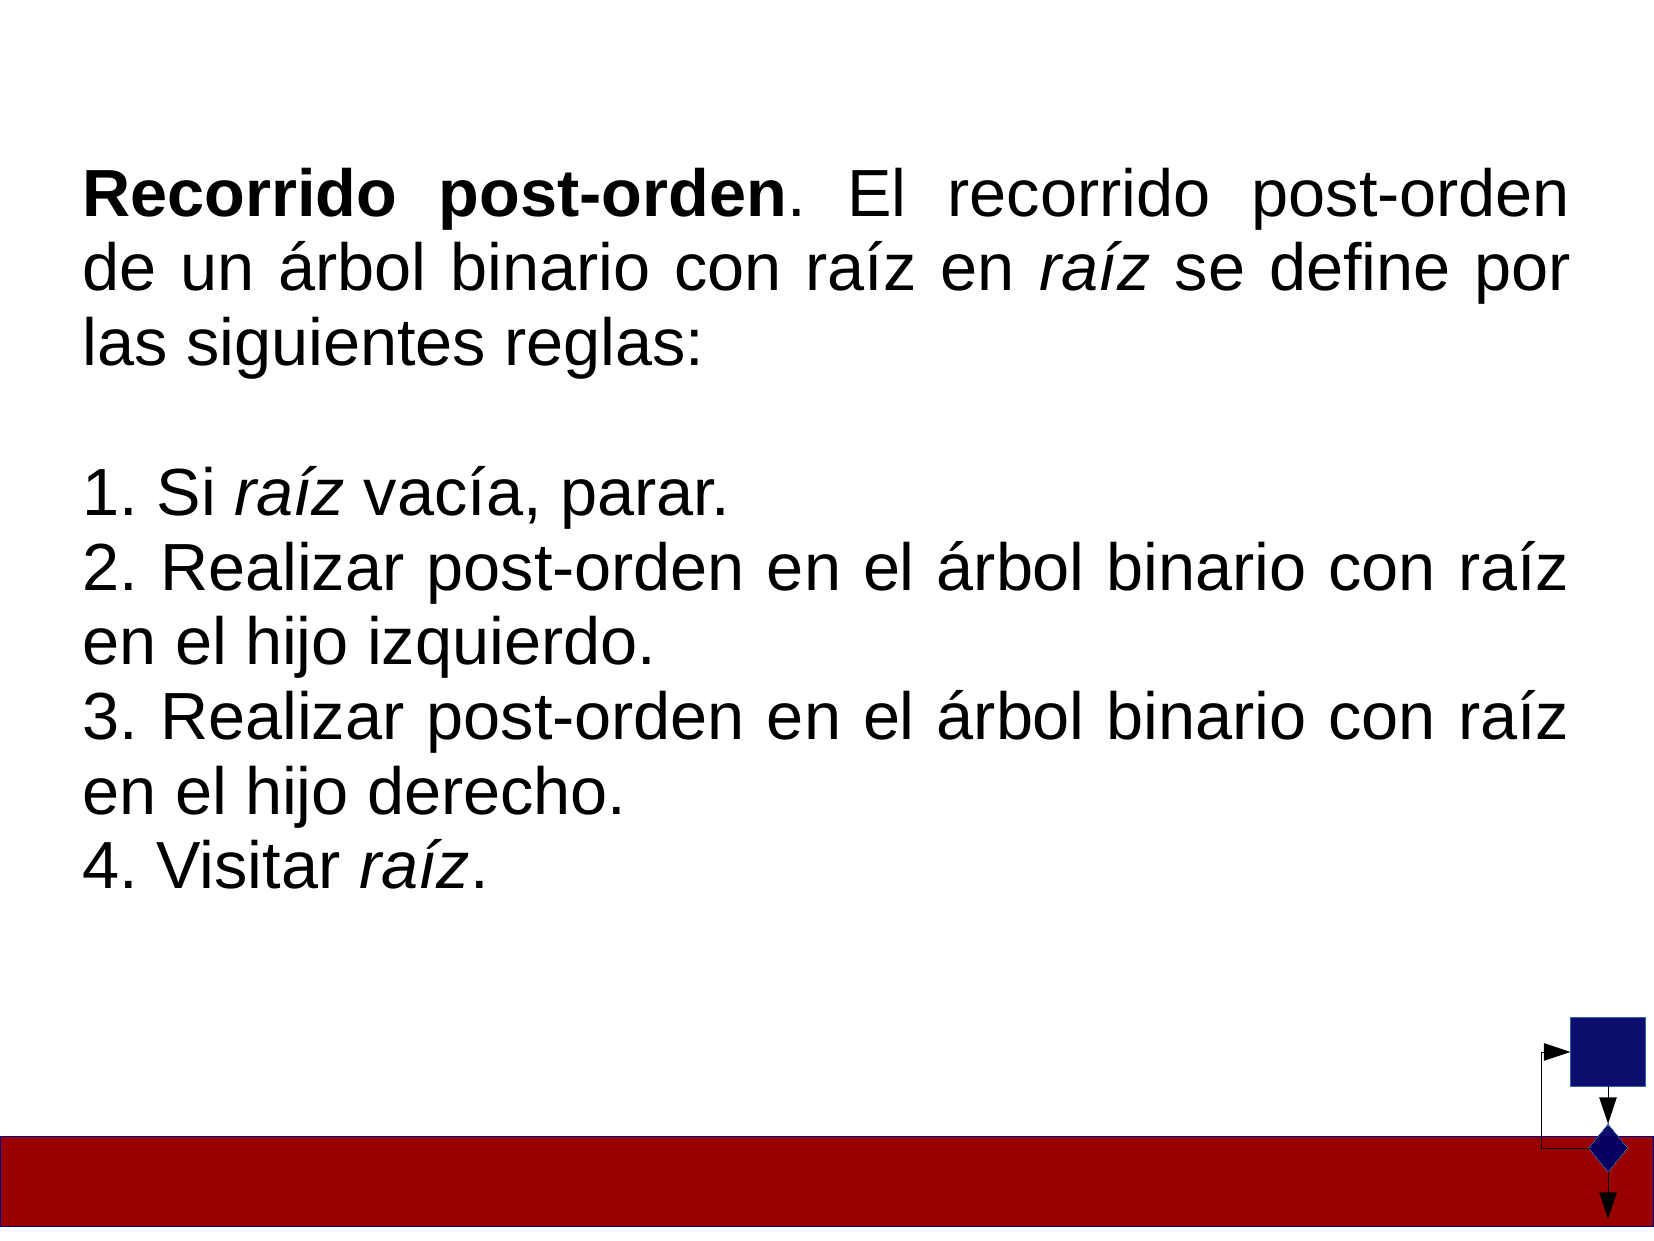

# Recorrido post-orden. El recorrido post-orden de un árbol binario con raíz en raíz se define por las siguientes reglas:
1. Si raíz vacía, parar.
2. Realizar post-orden en el árbol binario con raíz en el hijo izquierdo.
3. Realizar post-orden en el árbol binario con raíz en el hijo derecho.
4. Visitar raíz.